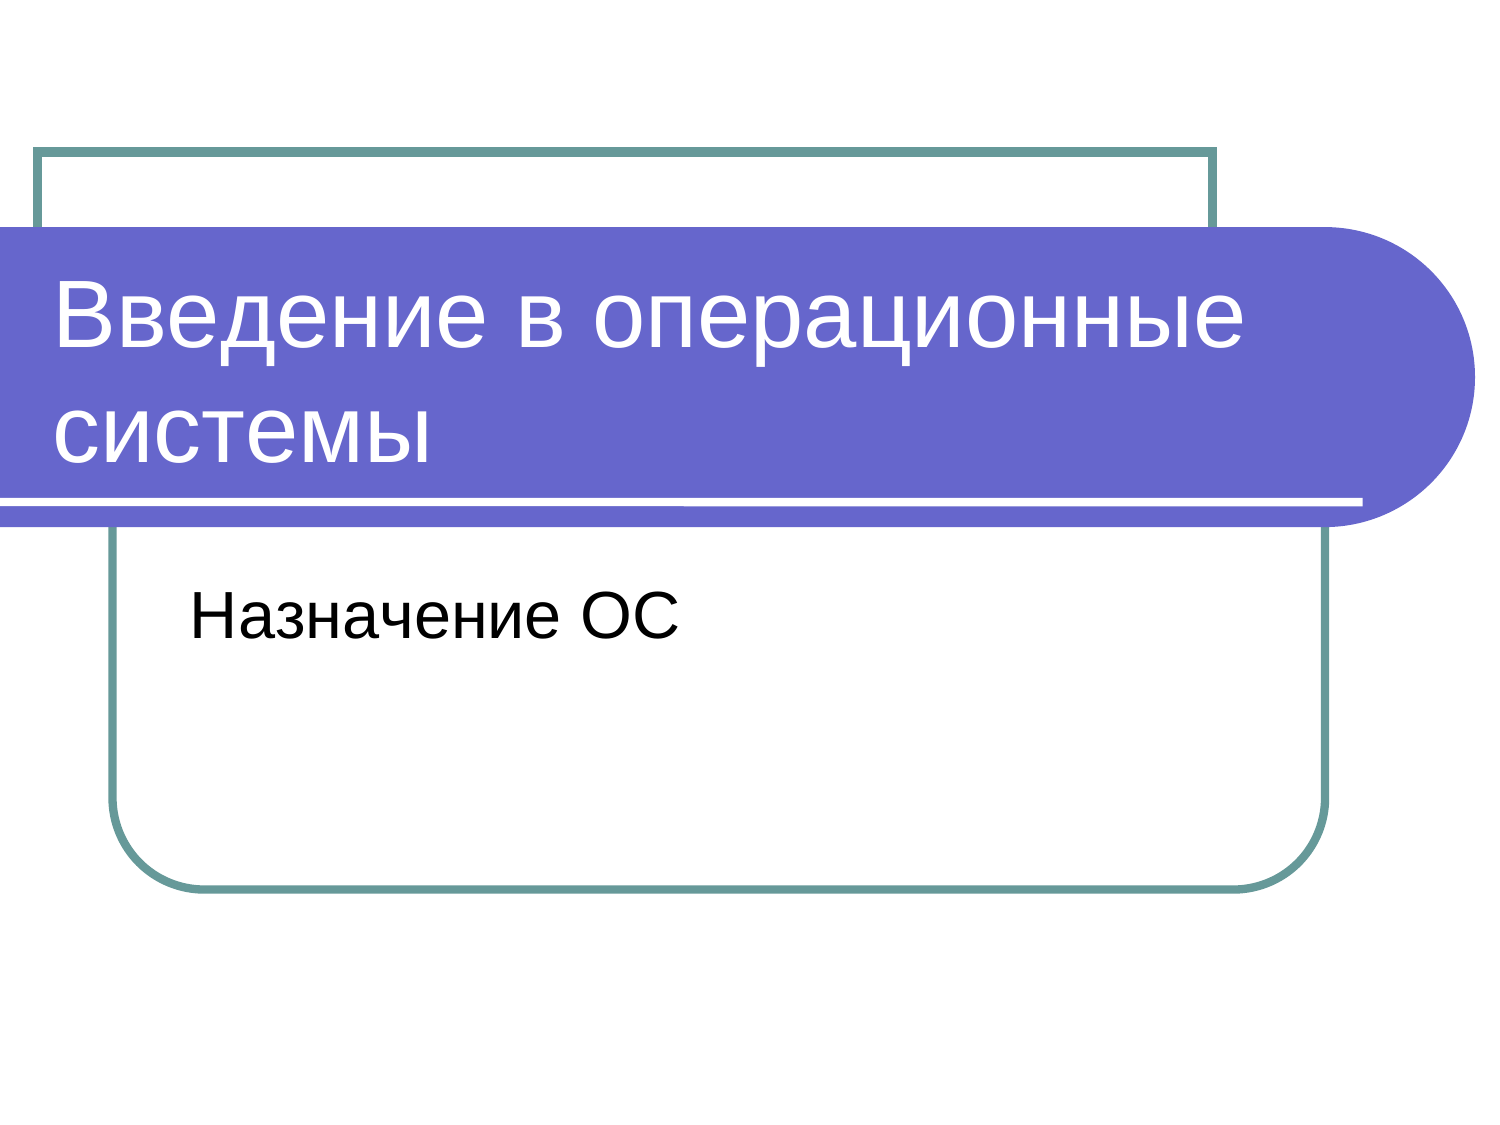

# Введение в операционные системы
Назначение ОС